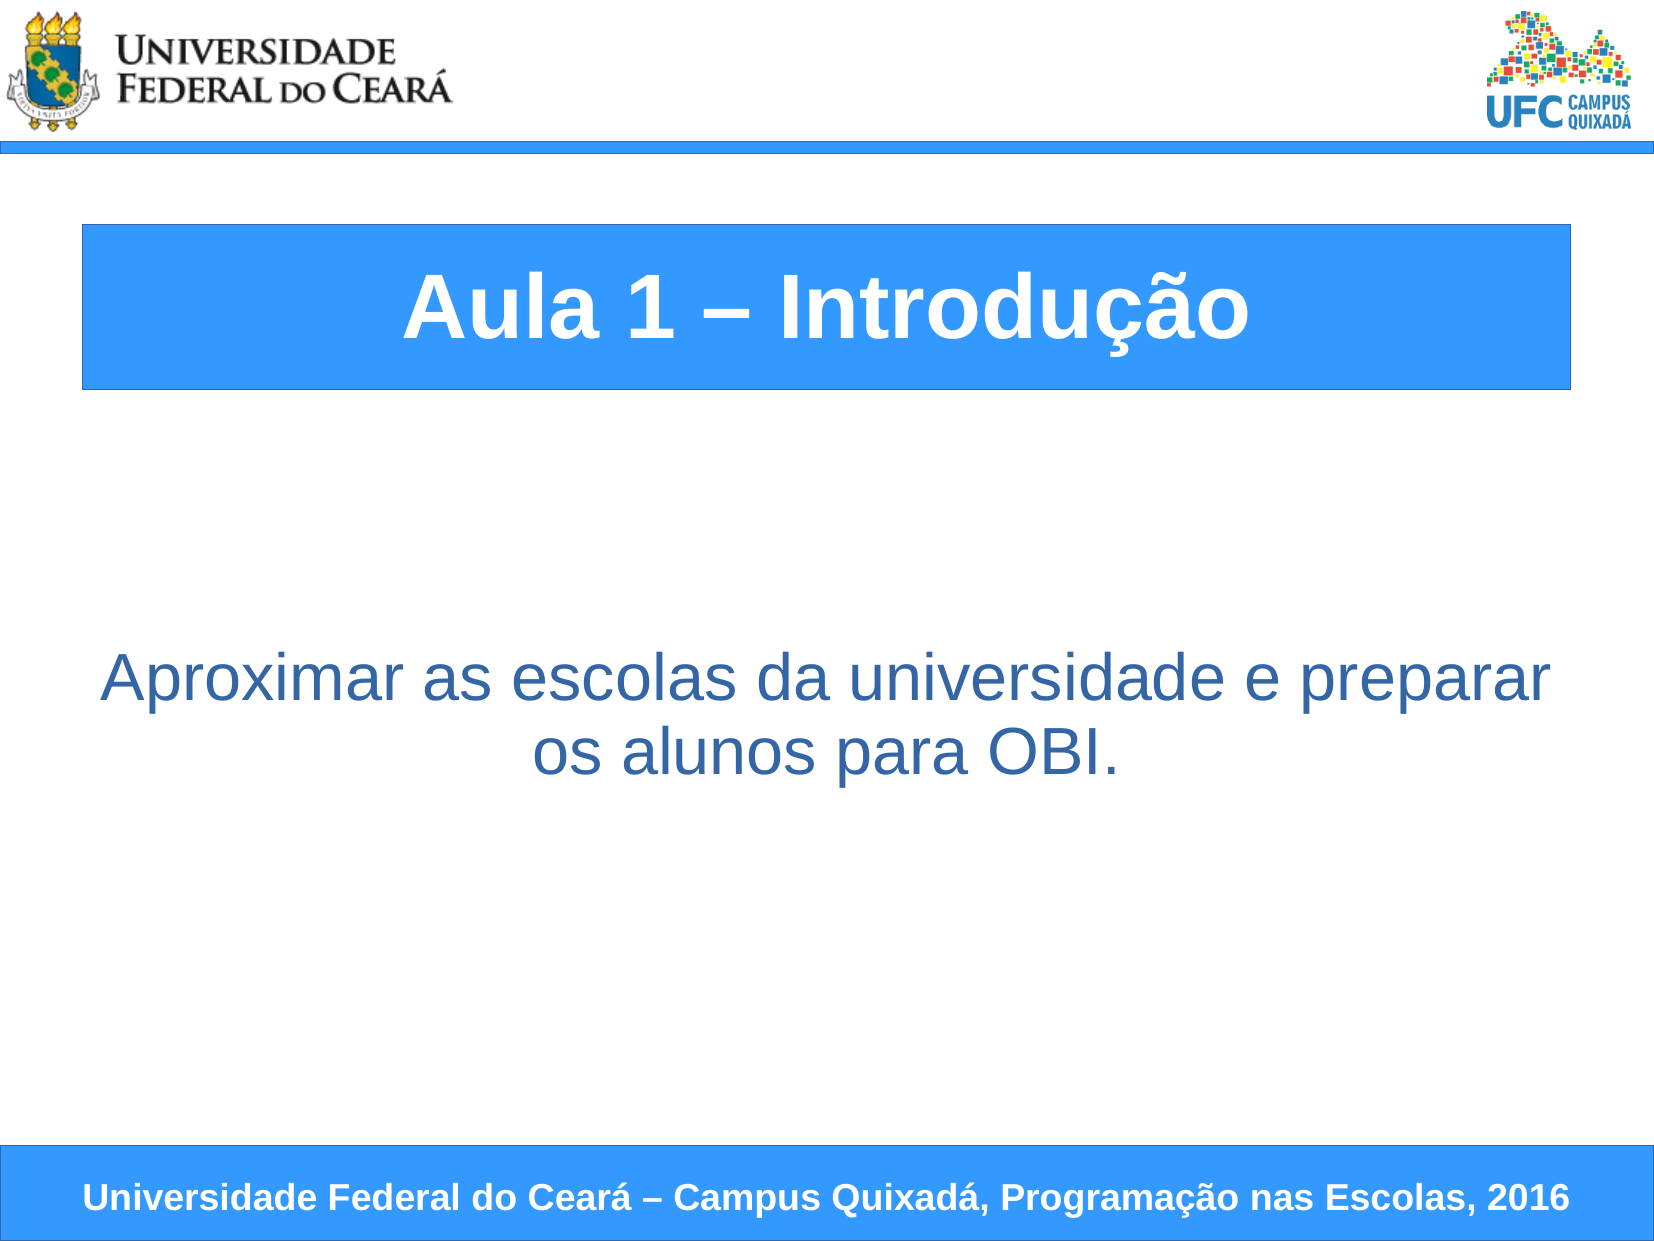

Aula 1 – Introdução
# Aproximar as escolas da universidade e preparar os alunos para OBI.
Universidade Federal do Ceará – Campus Quixadá, Programação nas Escolas, 2016